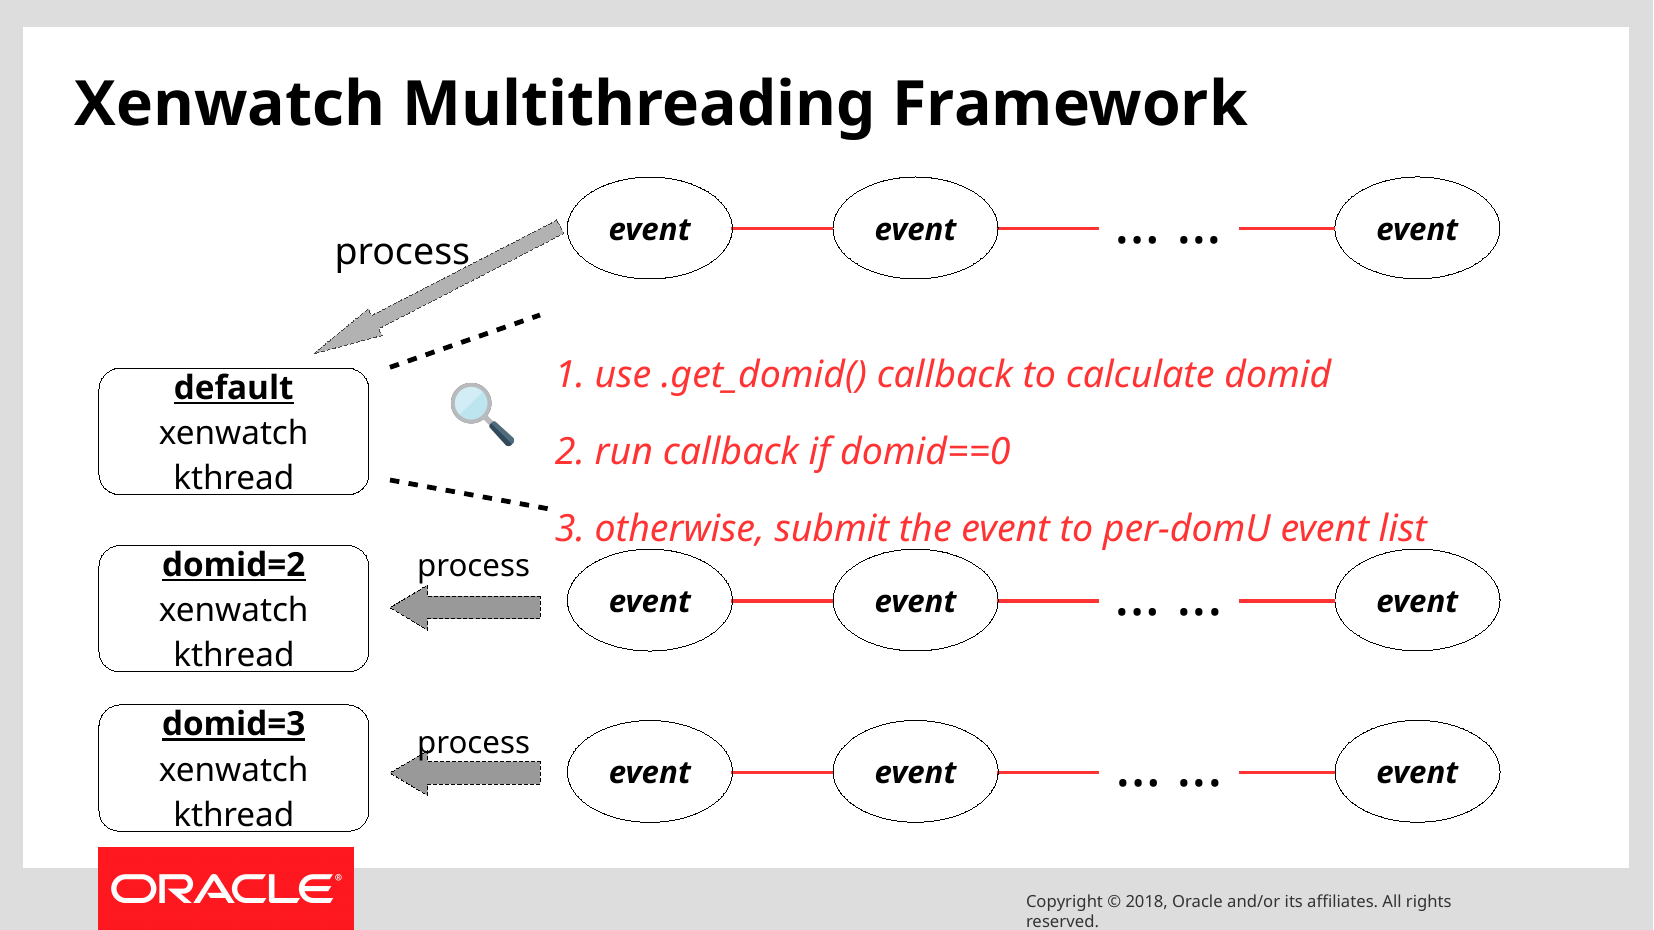

Xenwatch Multithreading Framework
… ...
event
event
event
process
1. use .get_domid() callback to calculate domid
2. run callback if domid==0
3. otherwise, submit the event to per-domU event list
default
xenwatch kthread
process
domid=2
xenwatch kthread
… ...
event
event
event
domid=3
xenwatch kthread
process
… ...
event
event
event
Copyright © 2018, Oracle and/or its affiliates. All rights reserved.